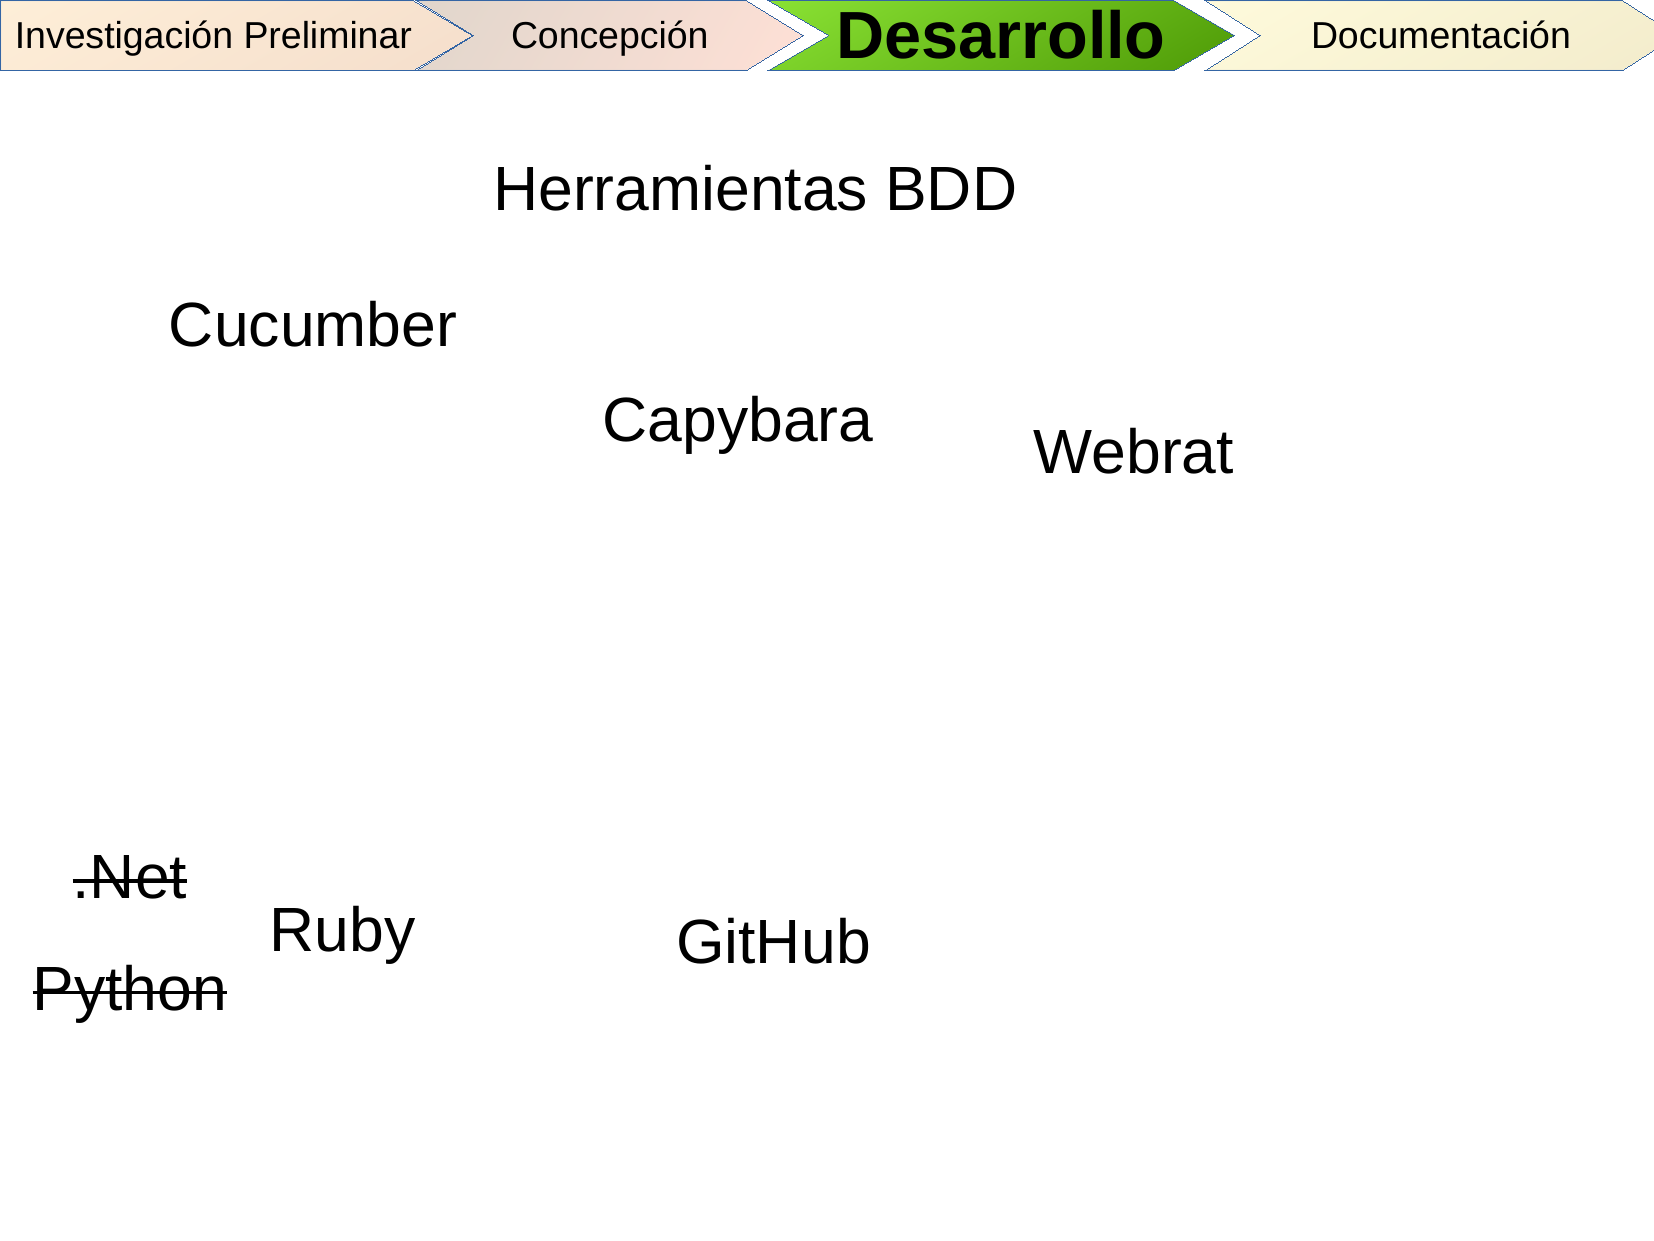

Concepción
Desarrollo
Documentación
Investigación Preliminar
# Herramientas BDD
Cucumber
Capybara
Webrat
.Net
Ruby
GitHub
Python